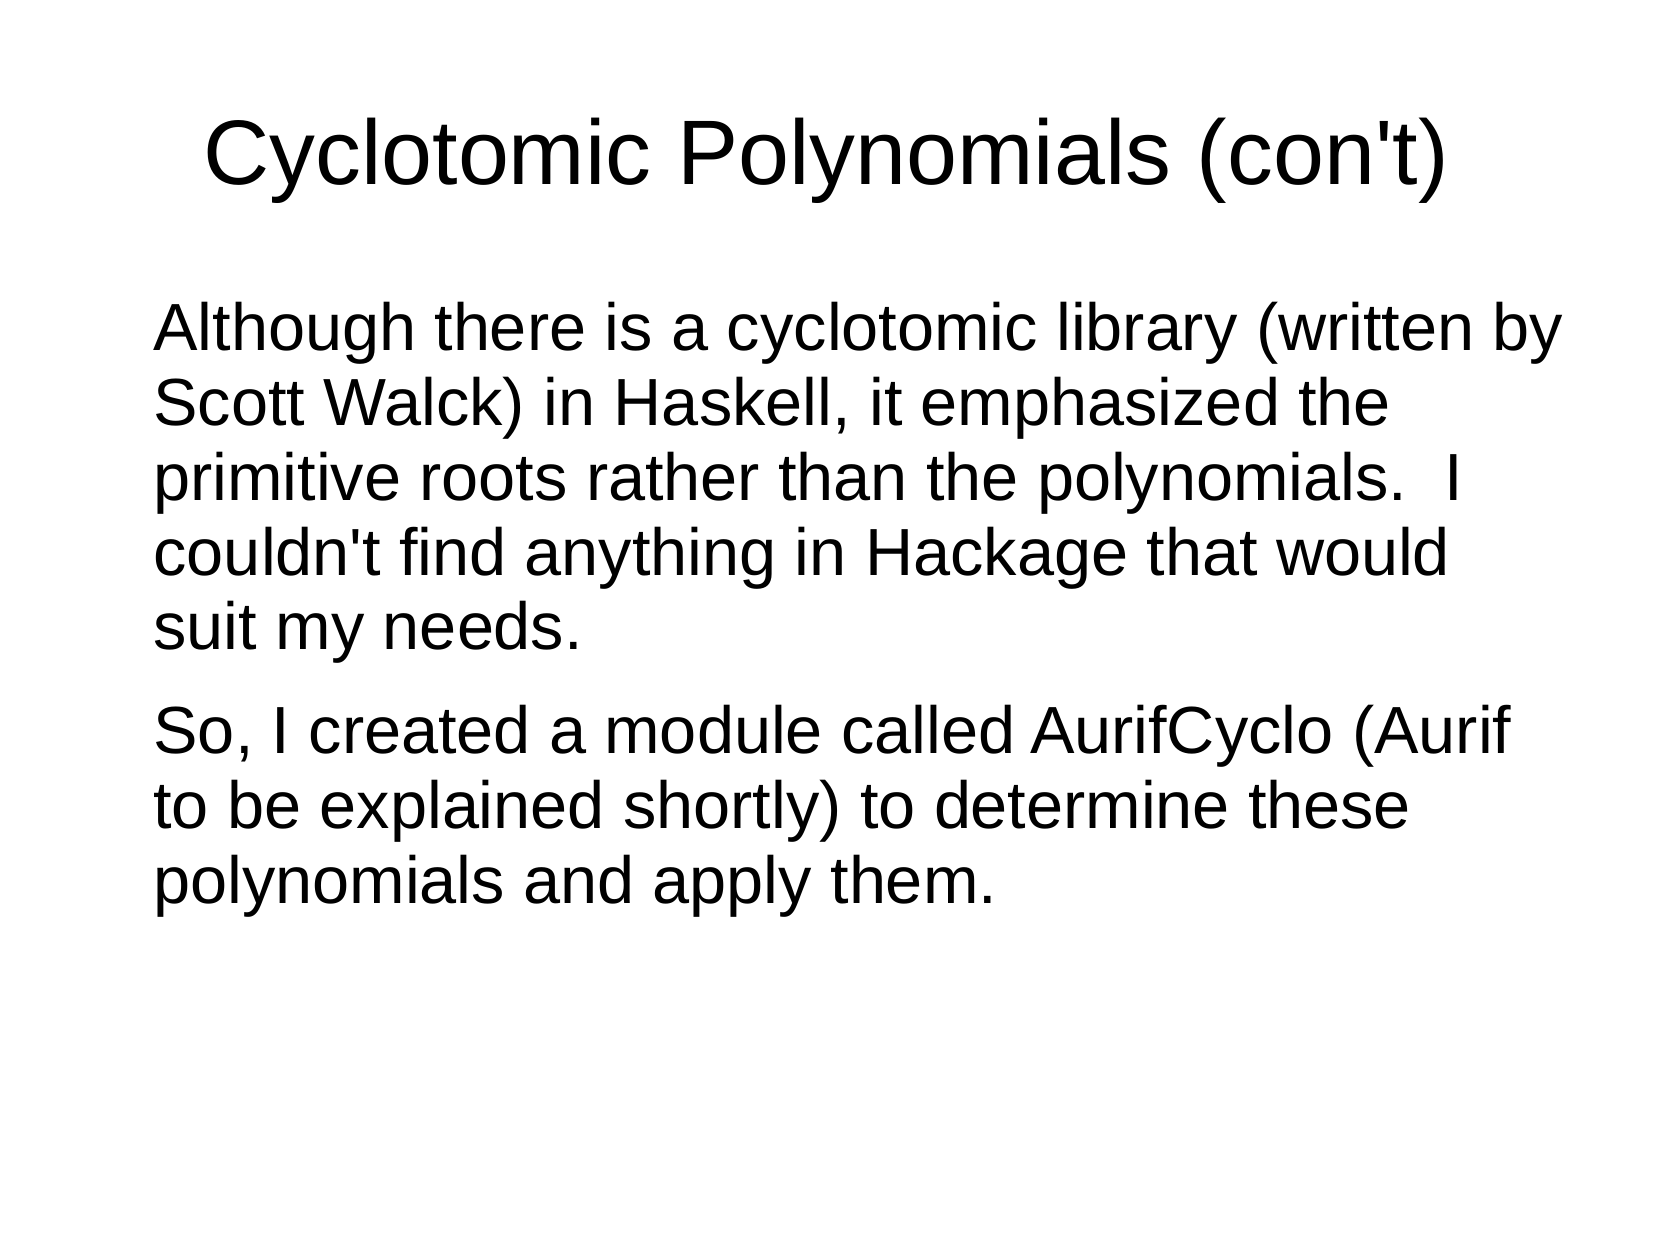

# Cyclotomic Polynomials (con't)
Although there is a cyclotomic library (written by Scott Walck) in Haskell, it emphasized the primitive roots rather than the polynomials. I couldn't find anything in Hackage that would suit my needs.
So, I created a module called AurifCyclo (Aurif to be explained shortly) to determine these polynomials and apply them.